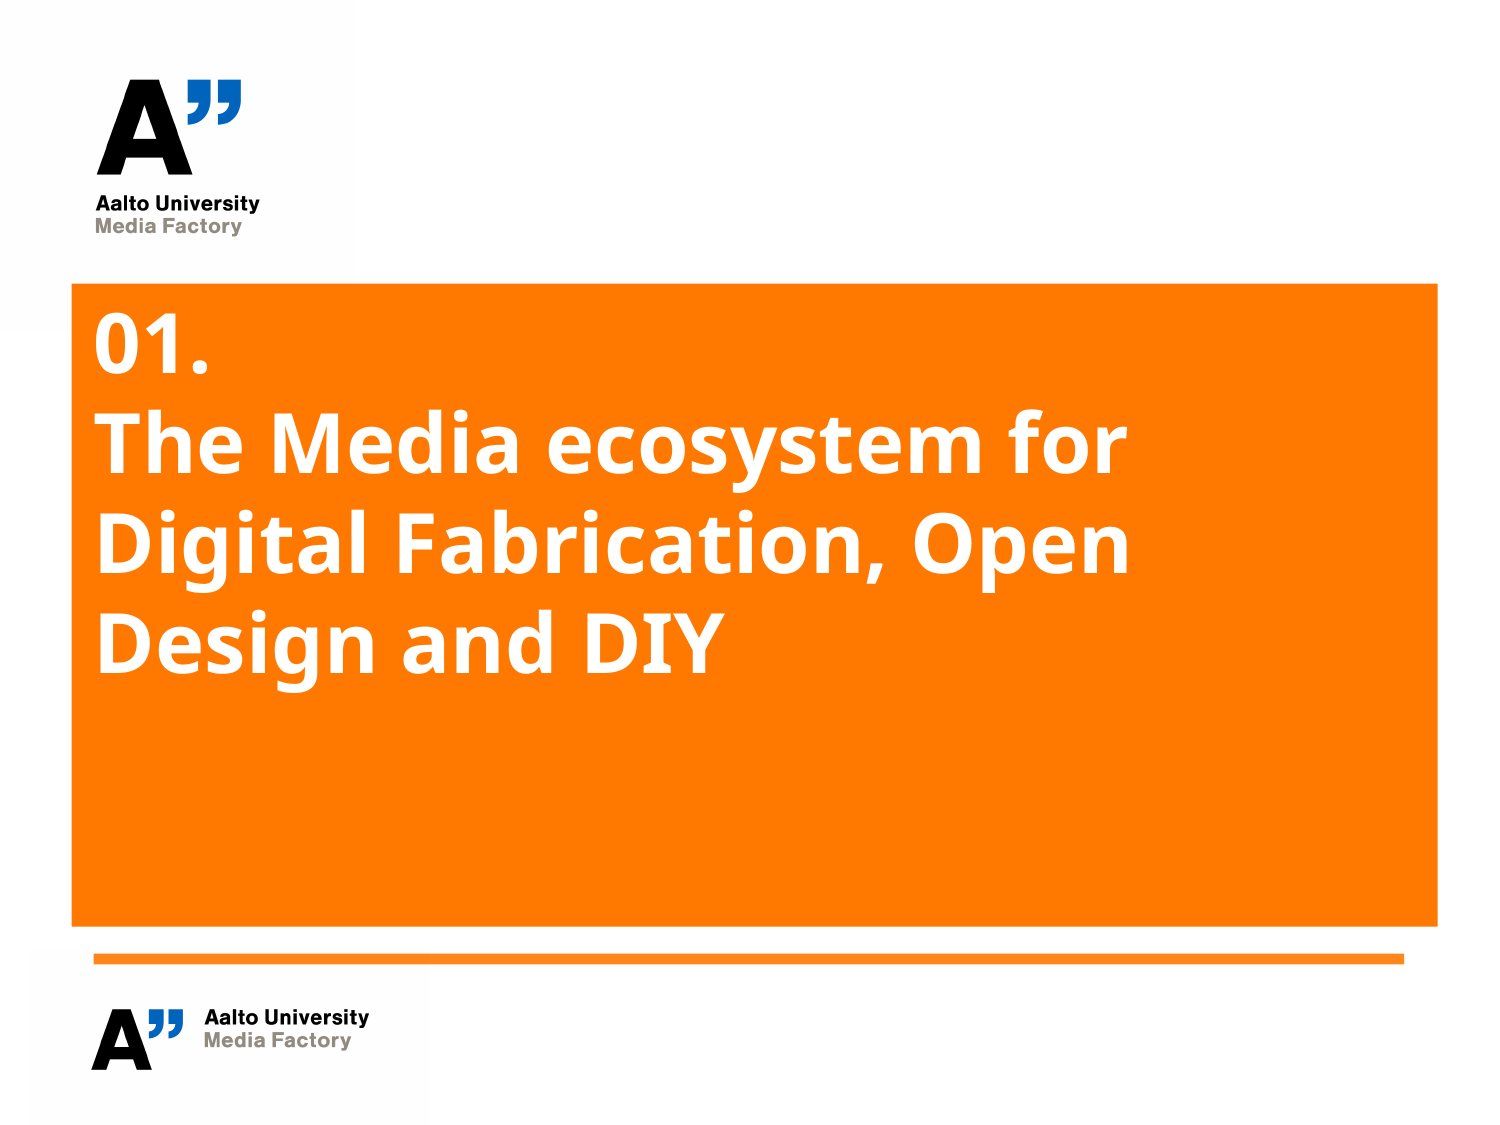

#
01.
The Media ecosystem for Digital Fabrication, Open Design and DIY